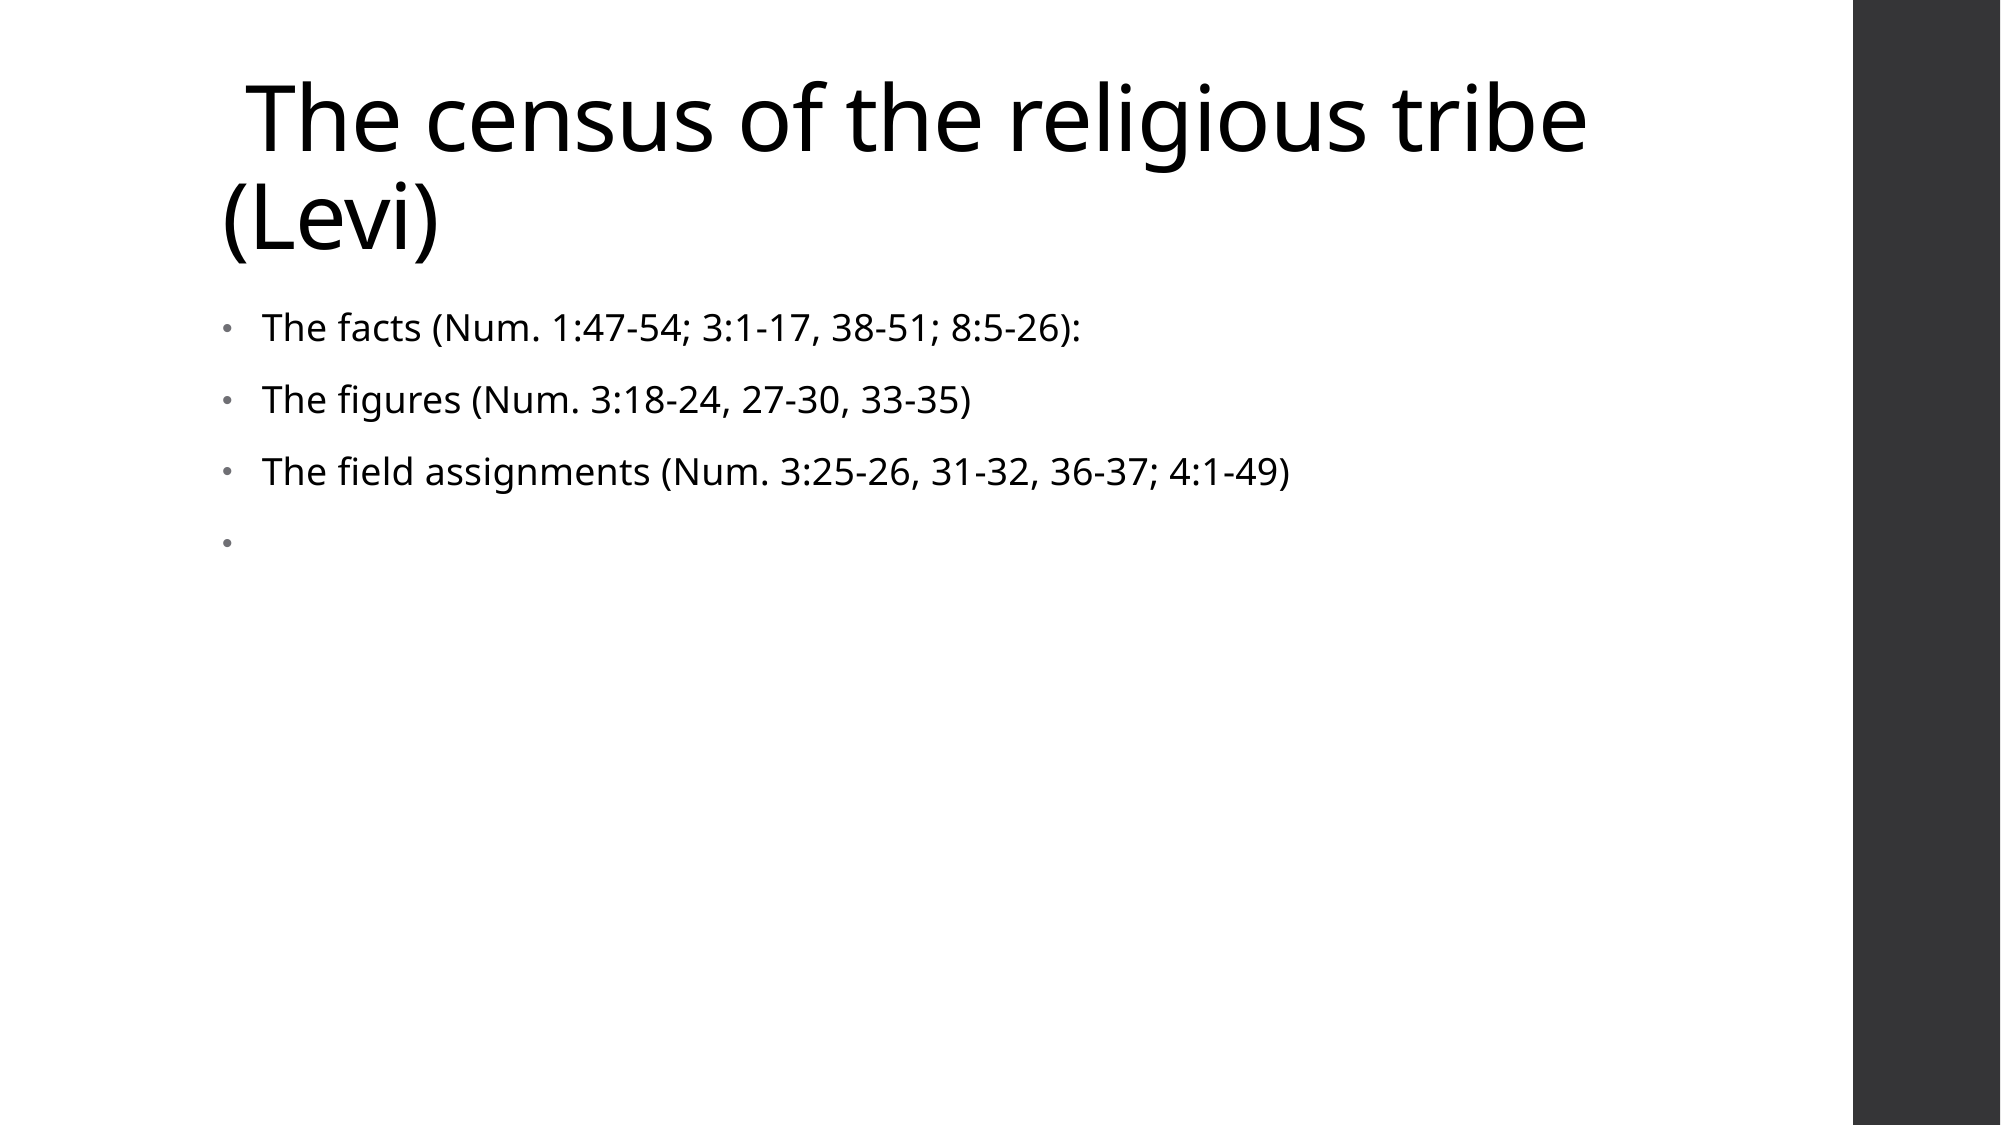

# The census of the religious tribe (Levi)
 The facts (Num. 1:47-54; 3:1-17, 38-51; 8:5-26):
 The figures (Num. 3:18-24, 27-30, 33-35)
 The field assignments (Num. 3:25-26, 31-32, 36-37; 4:1-49)